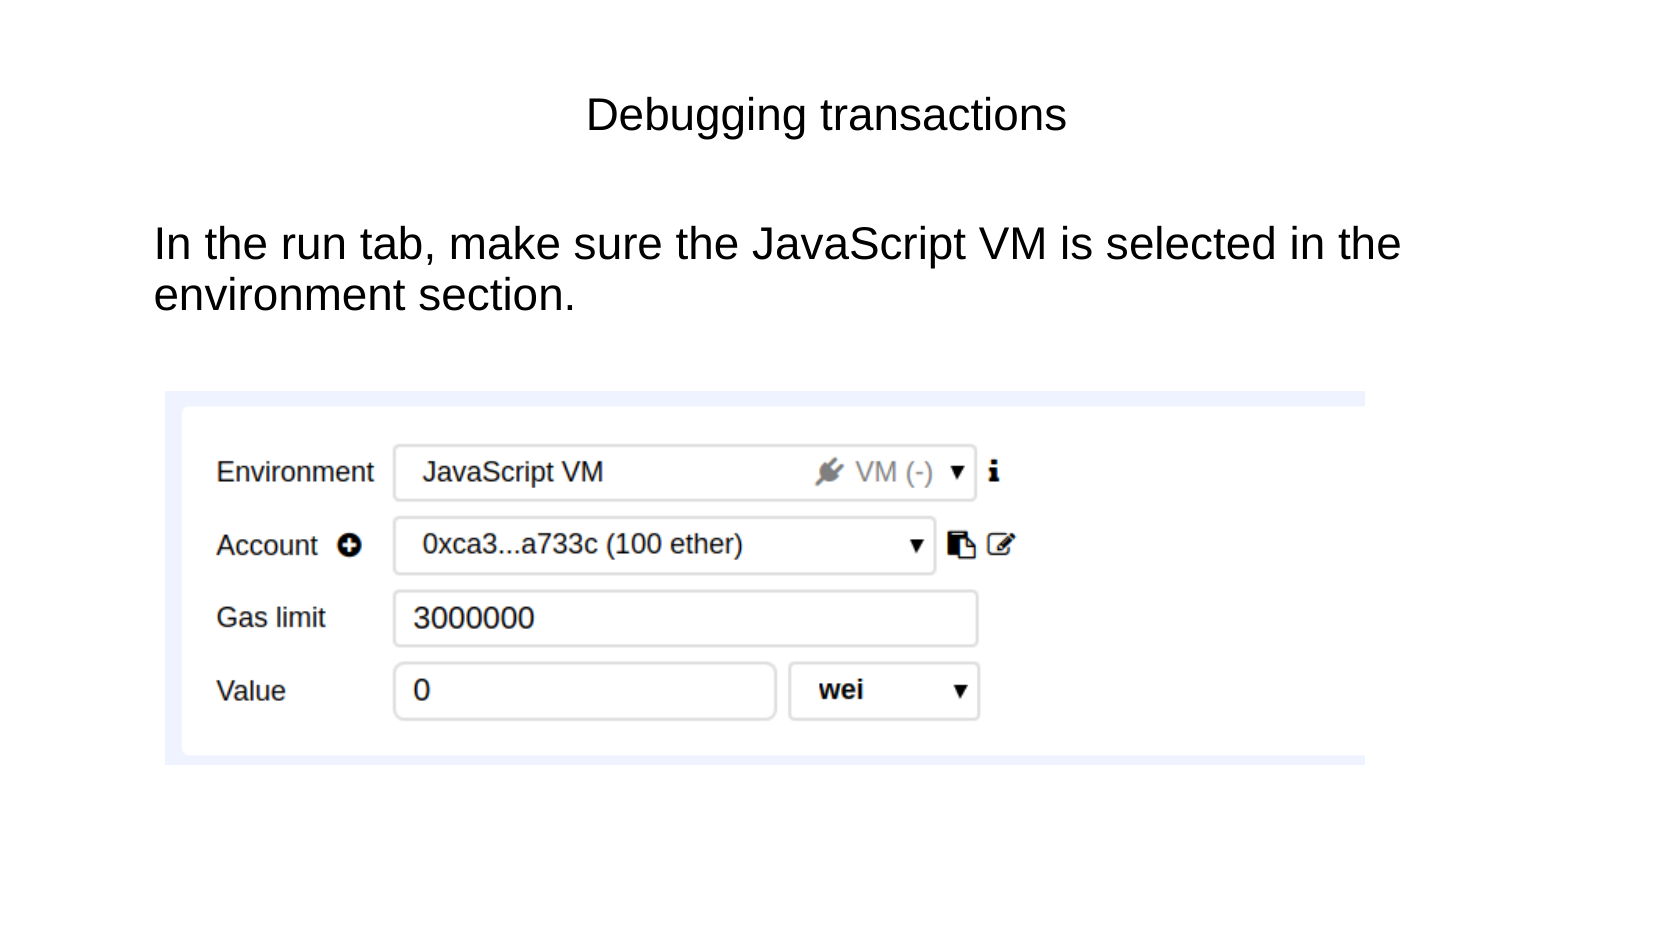

# Debugging transactions
In the run tab, make sure the JavaScript VM is selected in the environment section.